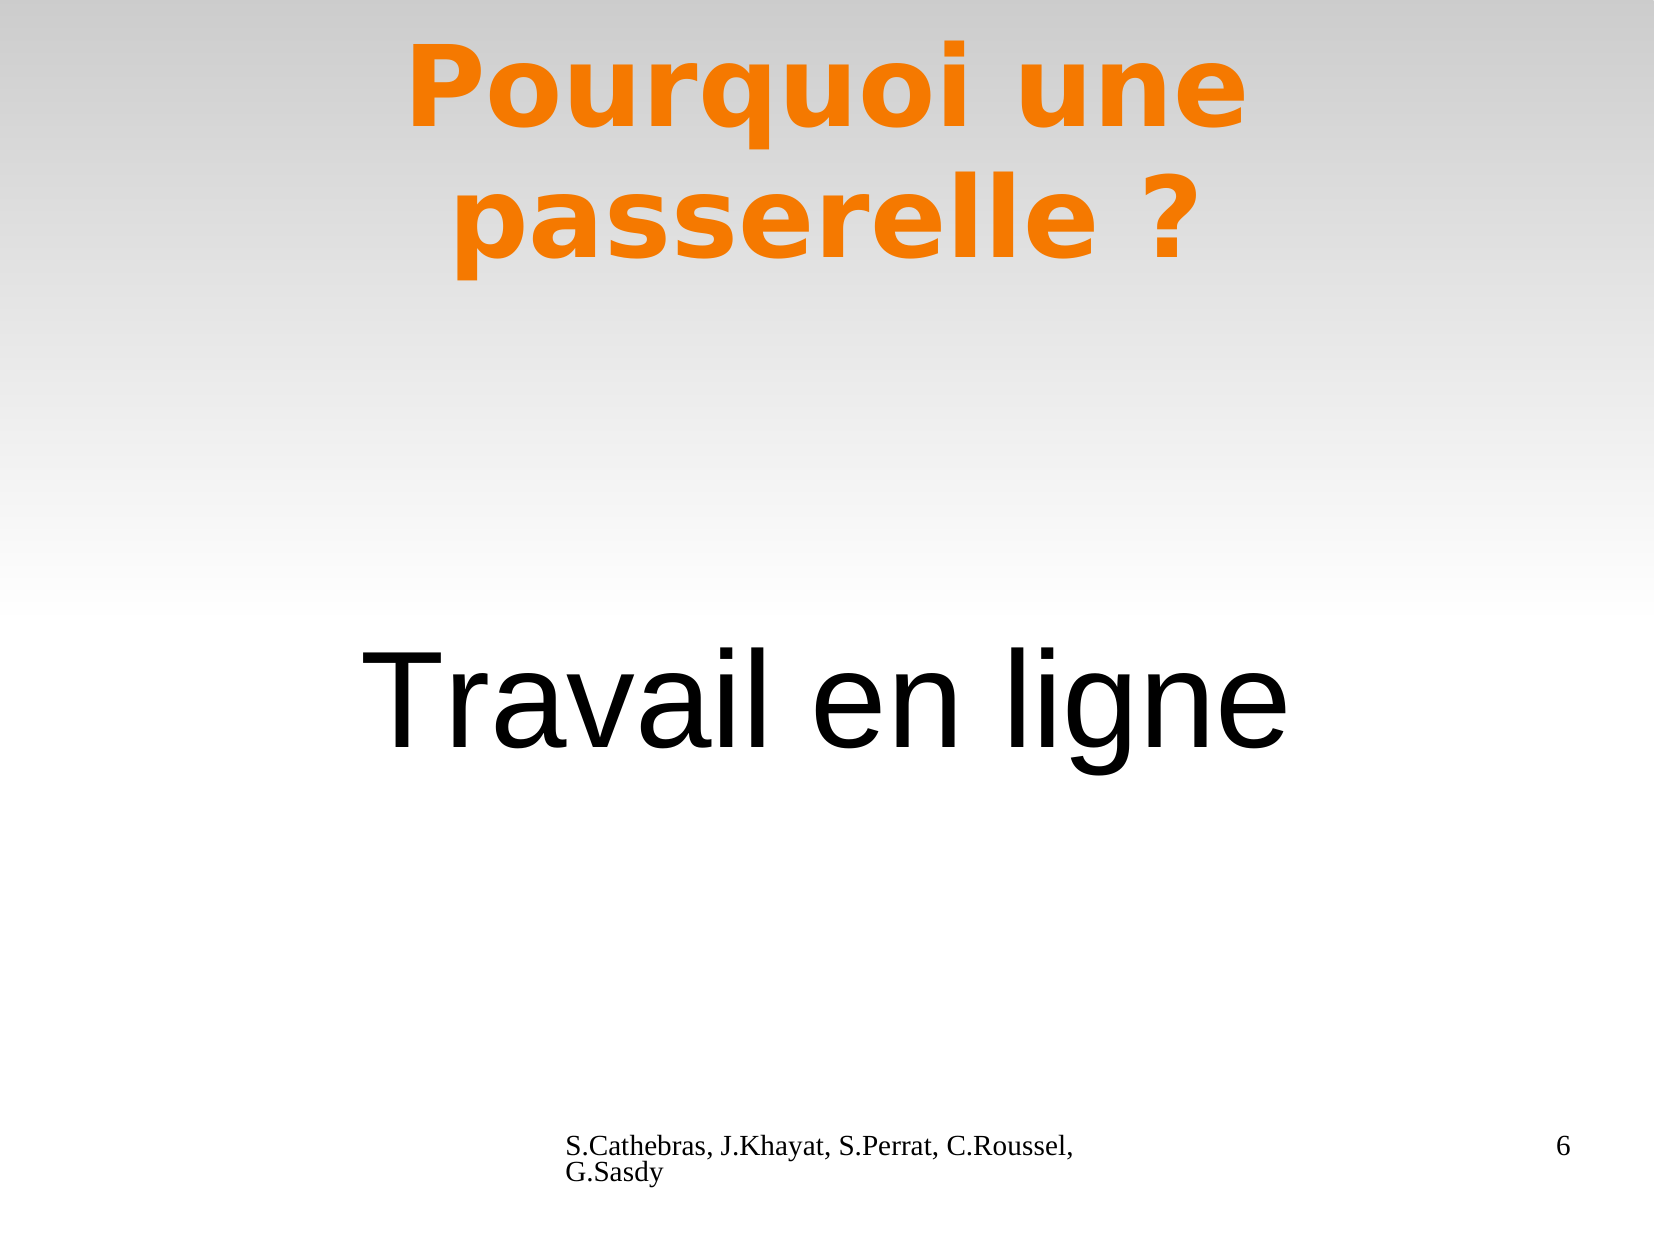

# Pourquoi une passerelle ?
Travail en ligne
S.Cathebras, J.Khayat, S.Perrat, C.Roussel, G.Sasdy
6